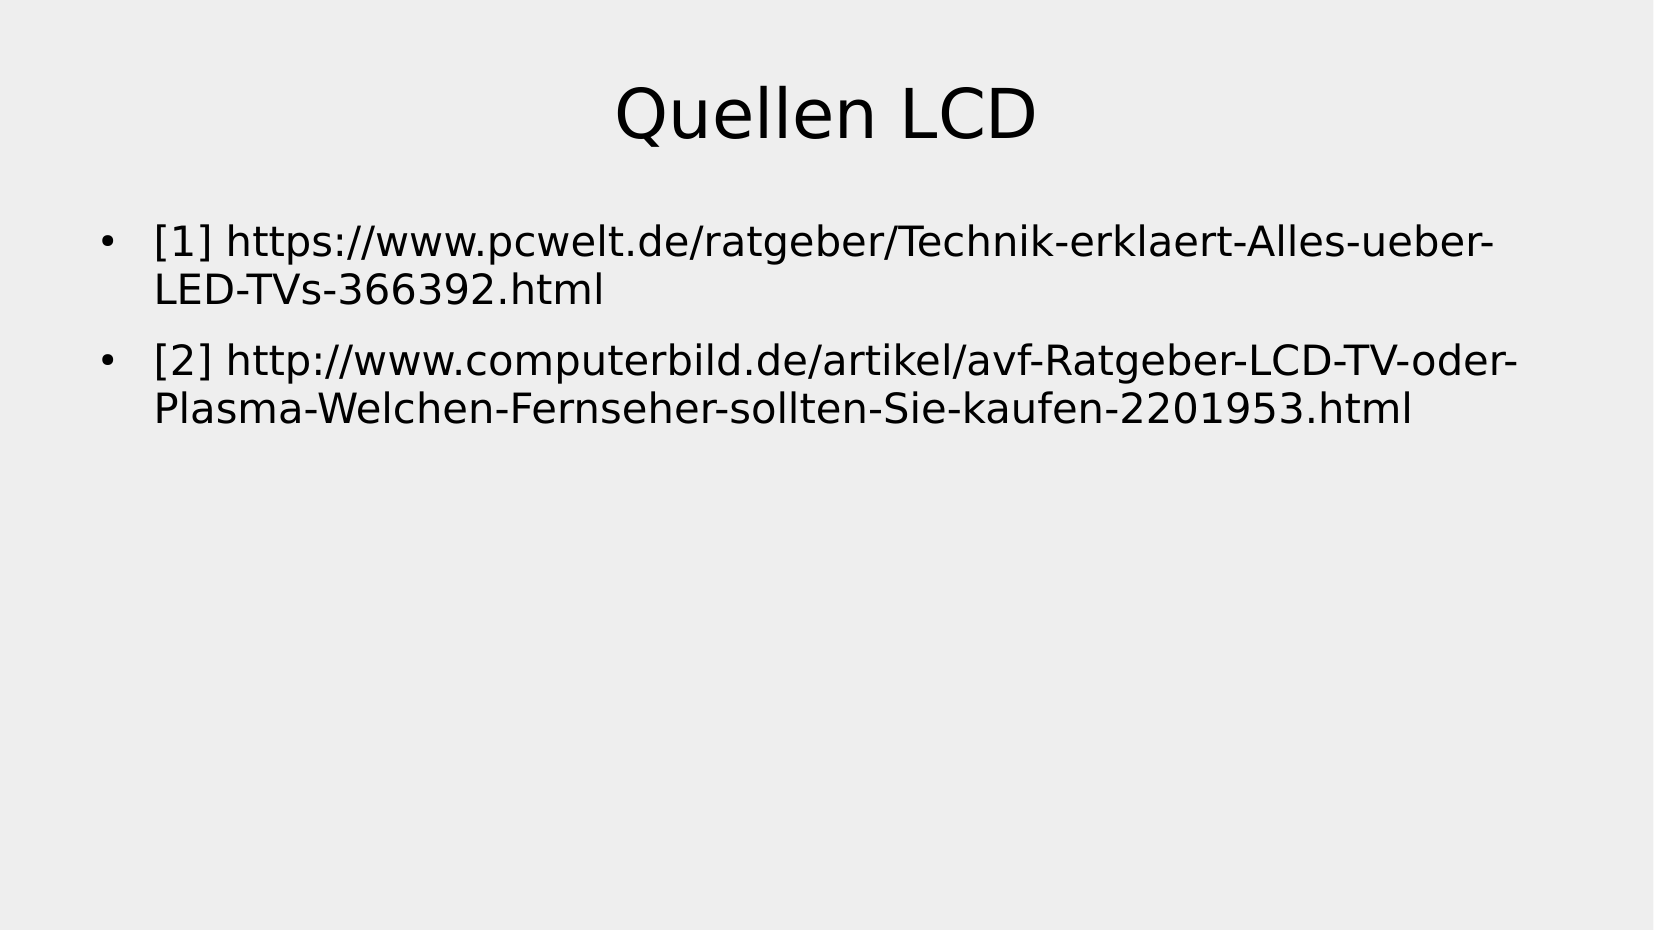

# Quellen LCD
[1] https://www.pcwelt.de/ratgeber/Technik-erklaert-Alles-ueber-LED-TVs-366392.html
[2] http://www.computerbild.de/artikel/avf-Ratgeber-LCD-TV-oder-Plasma-Welchen-Fernseher-sollten-Sie-kaufen-2201953.html